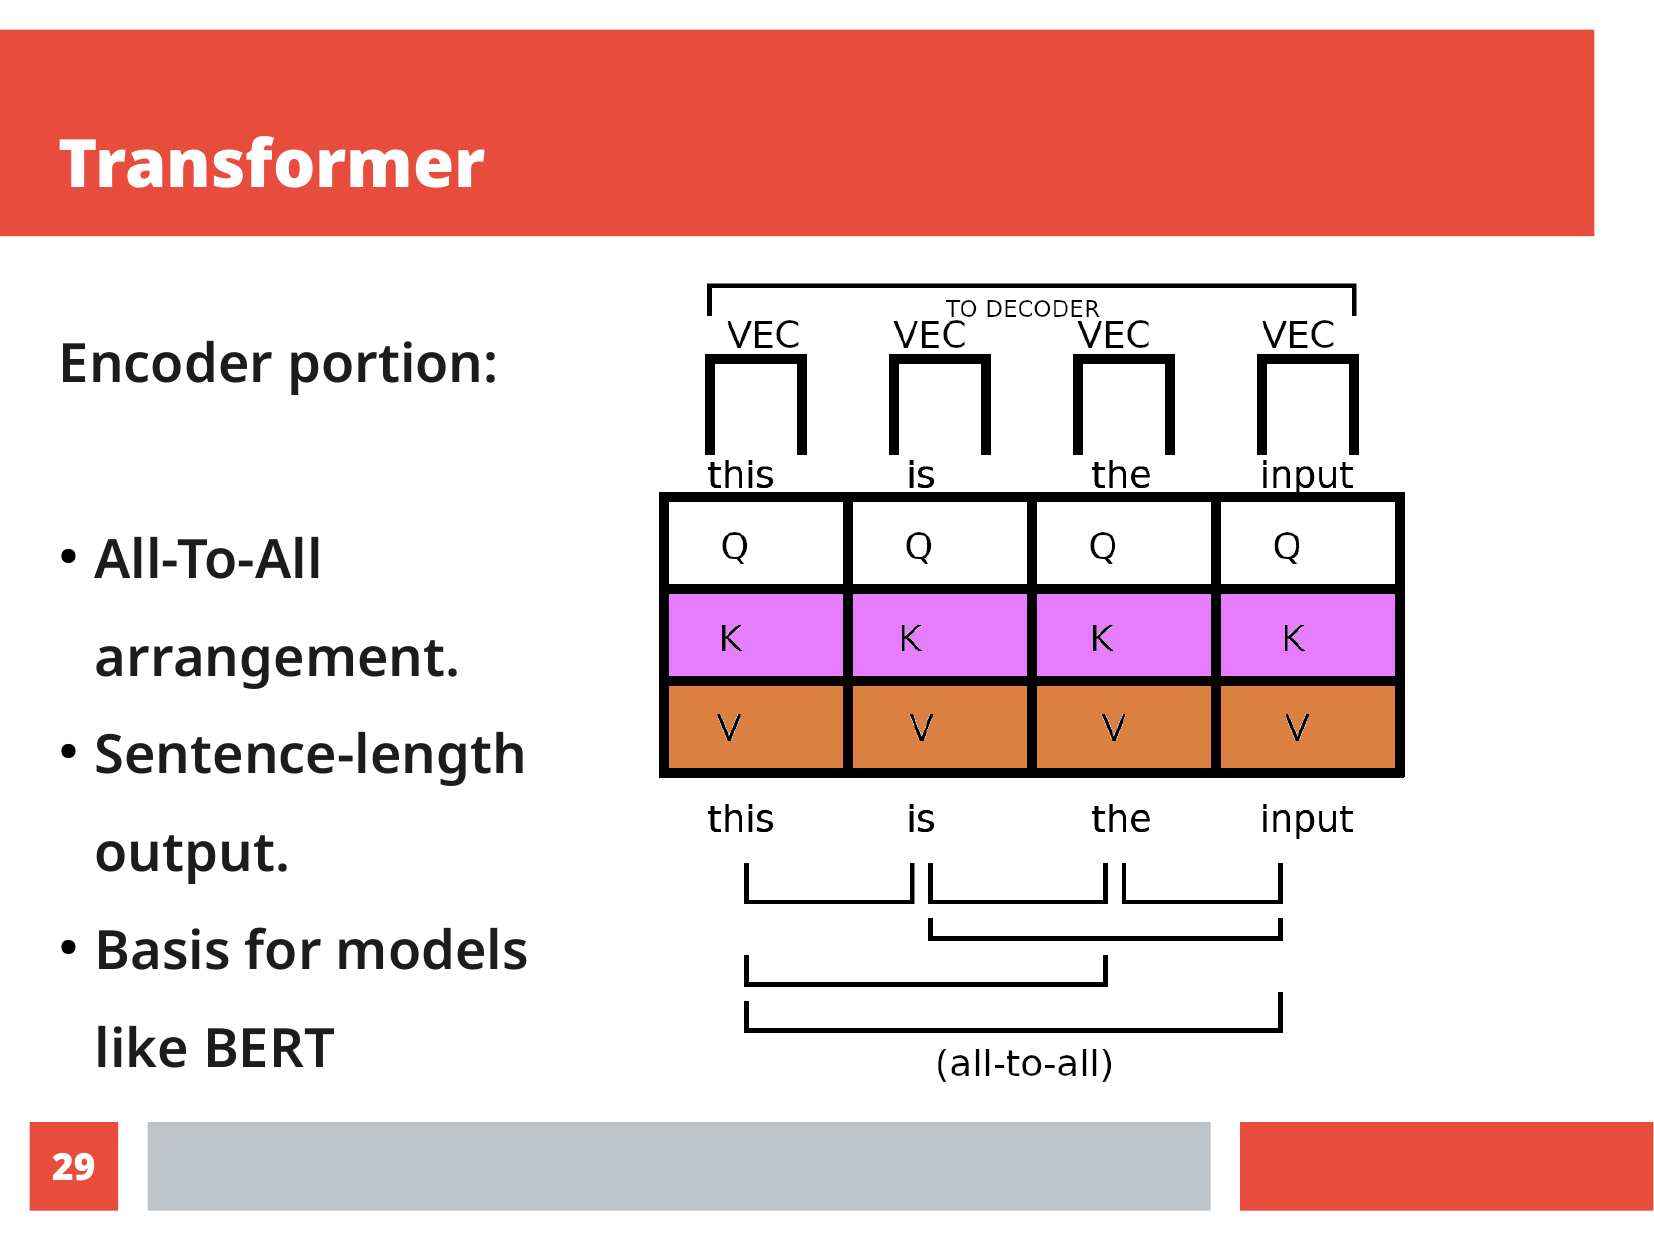

# Transformer
Encoder portion:
All-To-All
arrangement.
Sentence-length
output.
Basis for models
like BERT
29